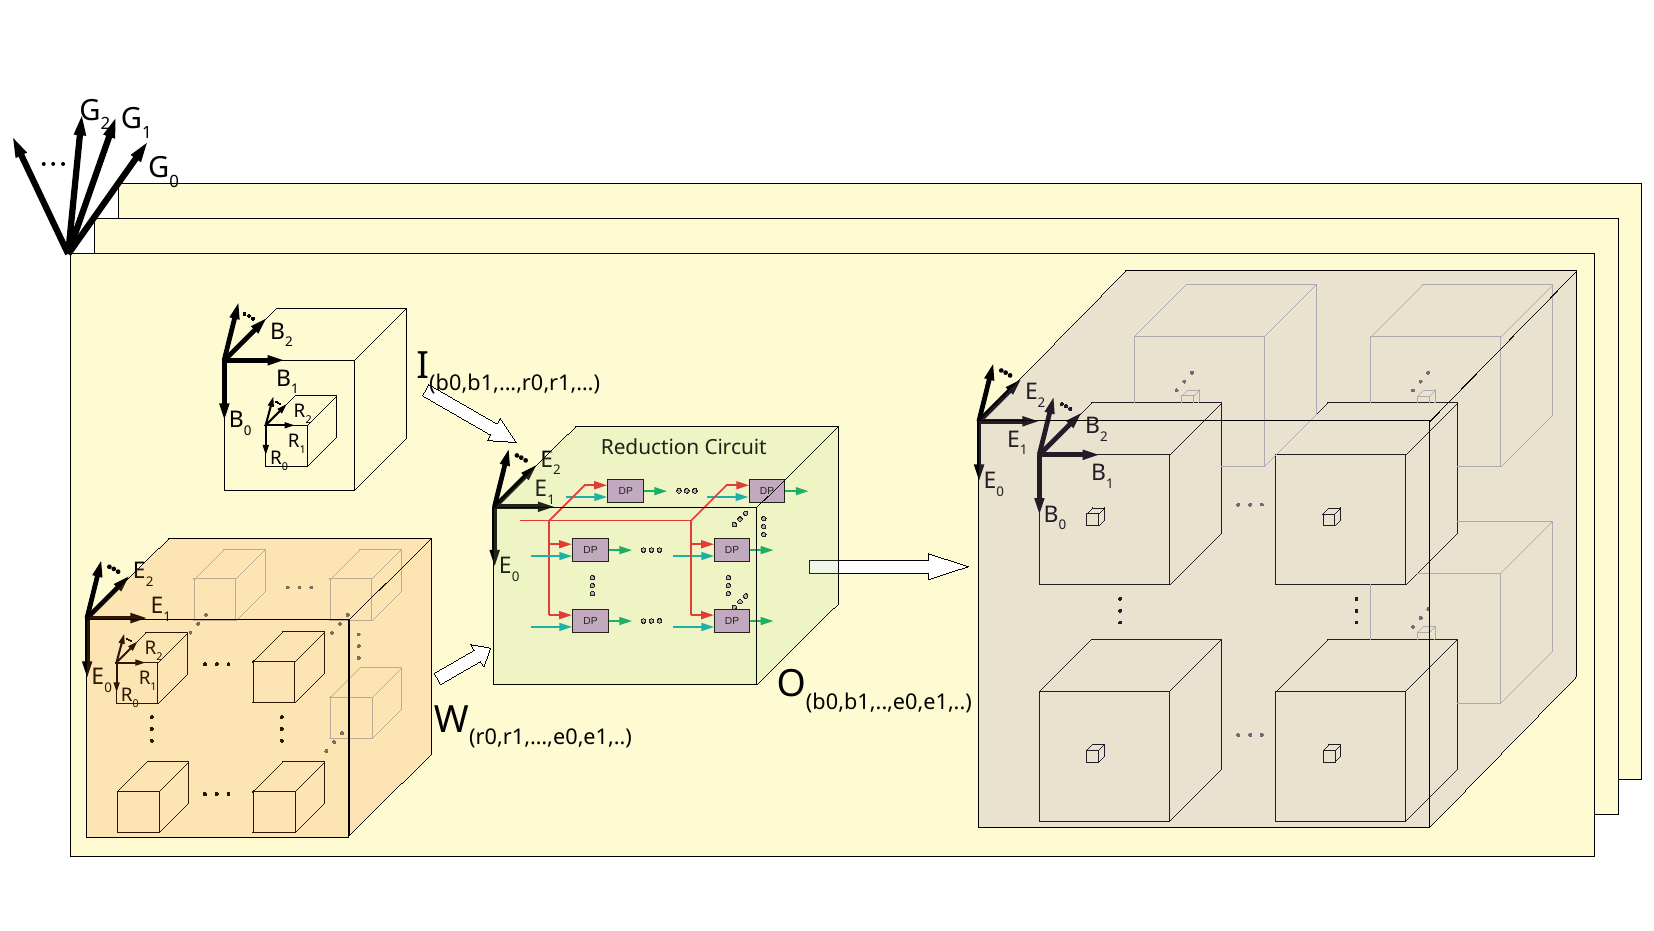

G2
G1
G0
B2
I(b0,b1,...,r0,r1,…)
B1
E2
E1
E0
R2
R1
R0
B0
B2
Reduction Circuit
E2
E1
E0
B1
DP
DP
B0
DP
DP
E2
E1
E0
DP
DP
DP
R2
O(b0,b1,..,e0,e1,..)
R1
R0
W(r0,r1,…,e0,e1,..)